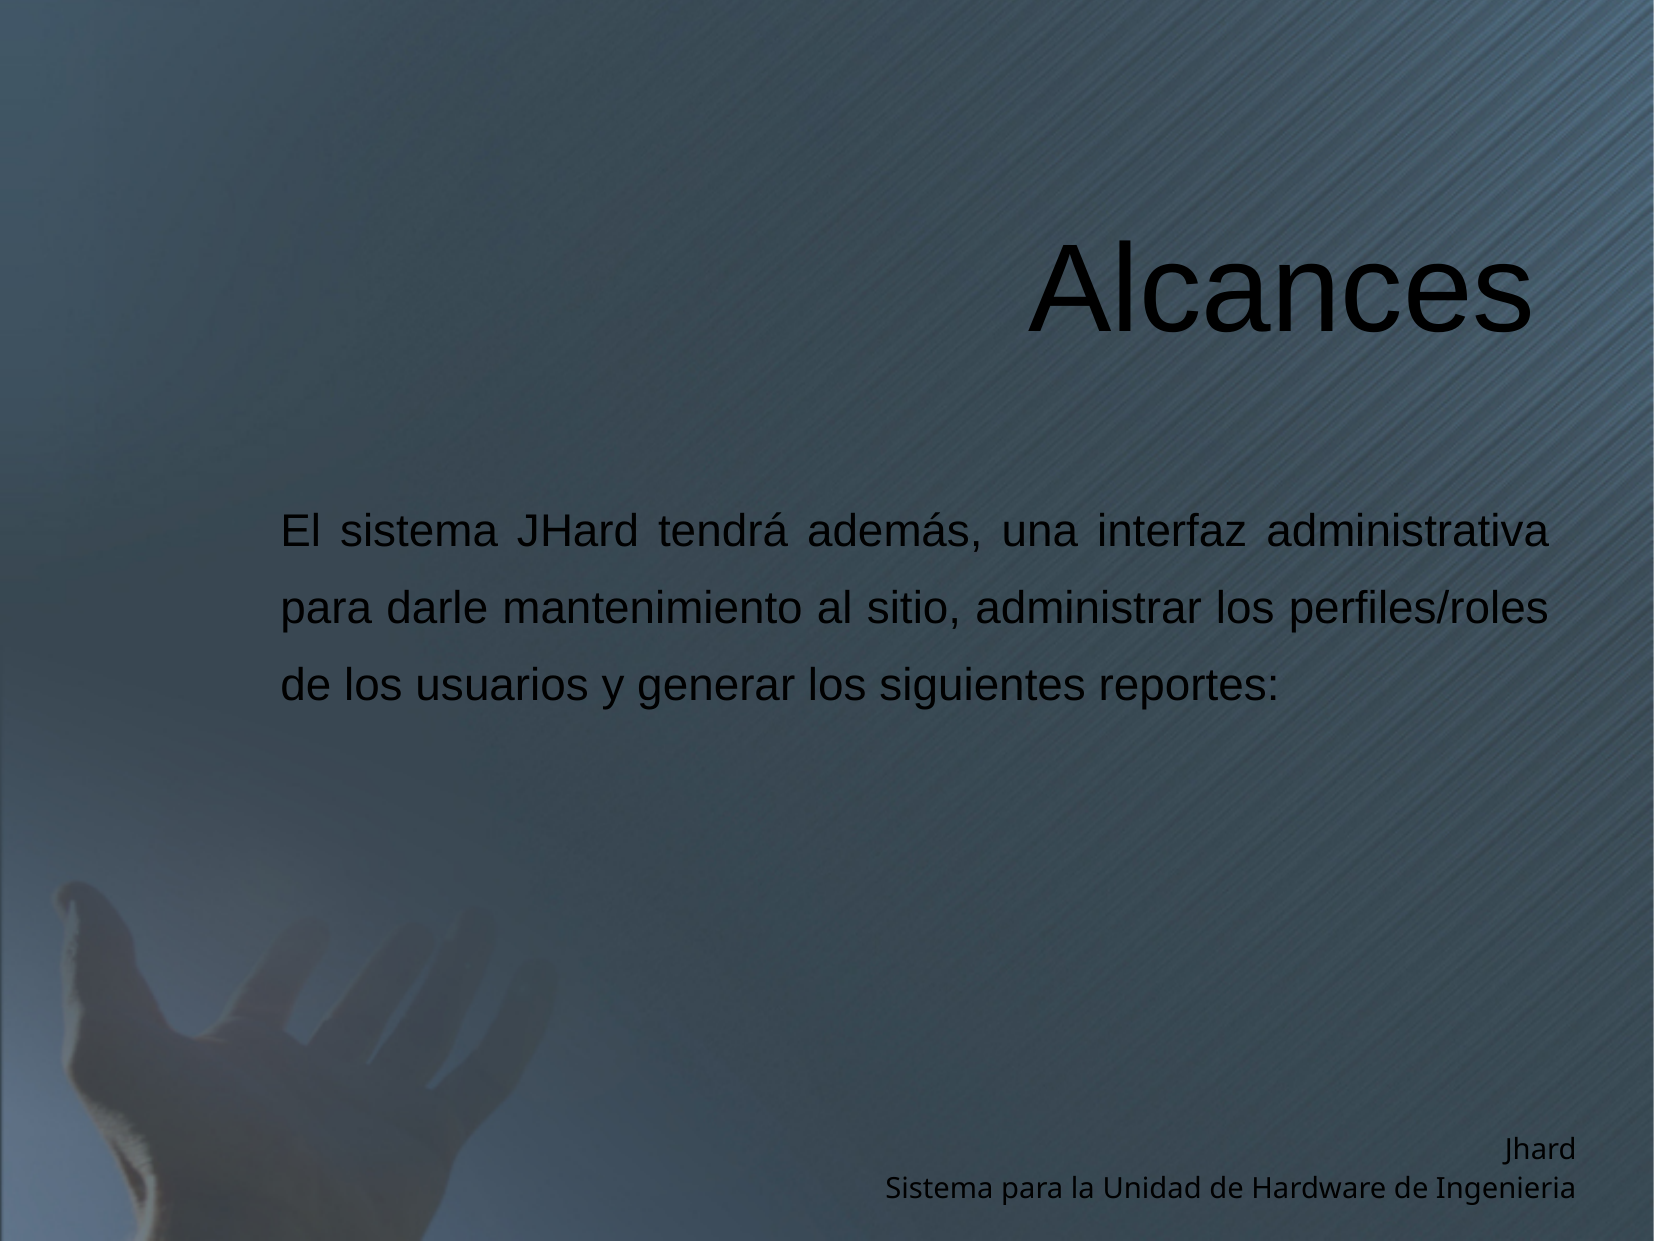

# Alcances
El sistema JHard tendrá además, una interfaz administrativa para darle mantenimiento al sitio, administrar los perfiles/roles de los usuarios y generar los siguientes reportes: